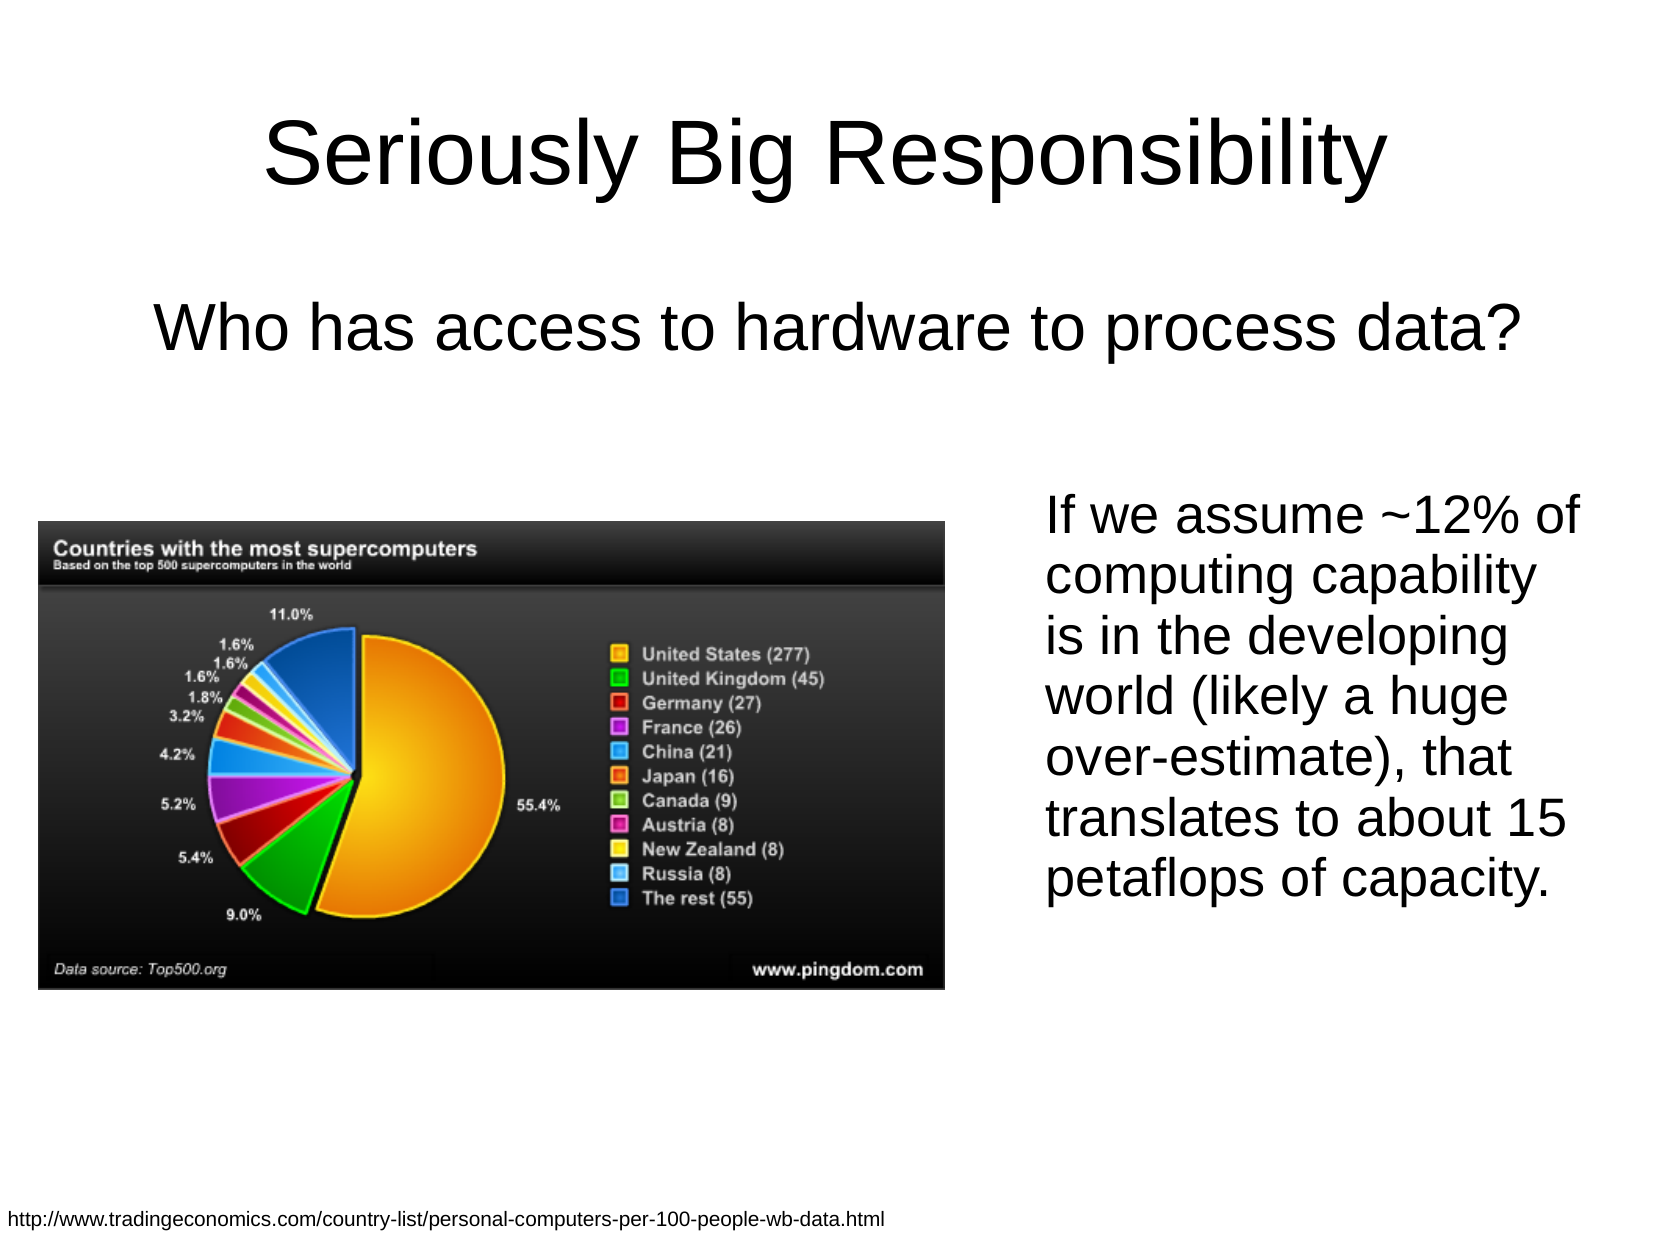

# Seriously Big Responsibility
Who has access to hardware to process data?
If we assume ~12% of computing capability is in the developing world (likely a huge over-estimate), that translates to about 15 petaflops of capacity.
http://www.tradingeconomics.com/country-list/personal-computers-per-100-people-wb-data.html